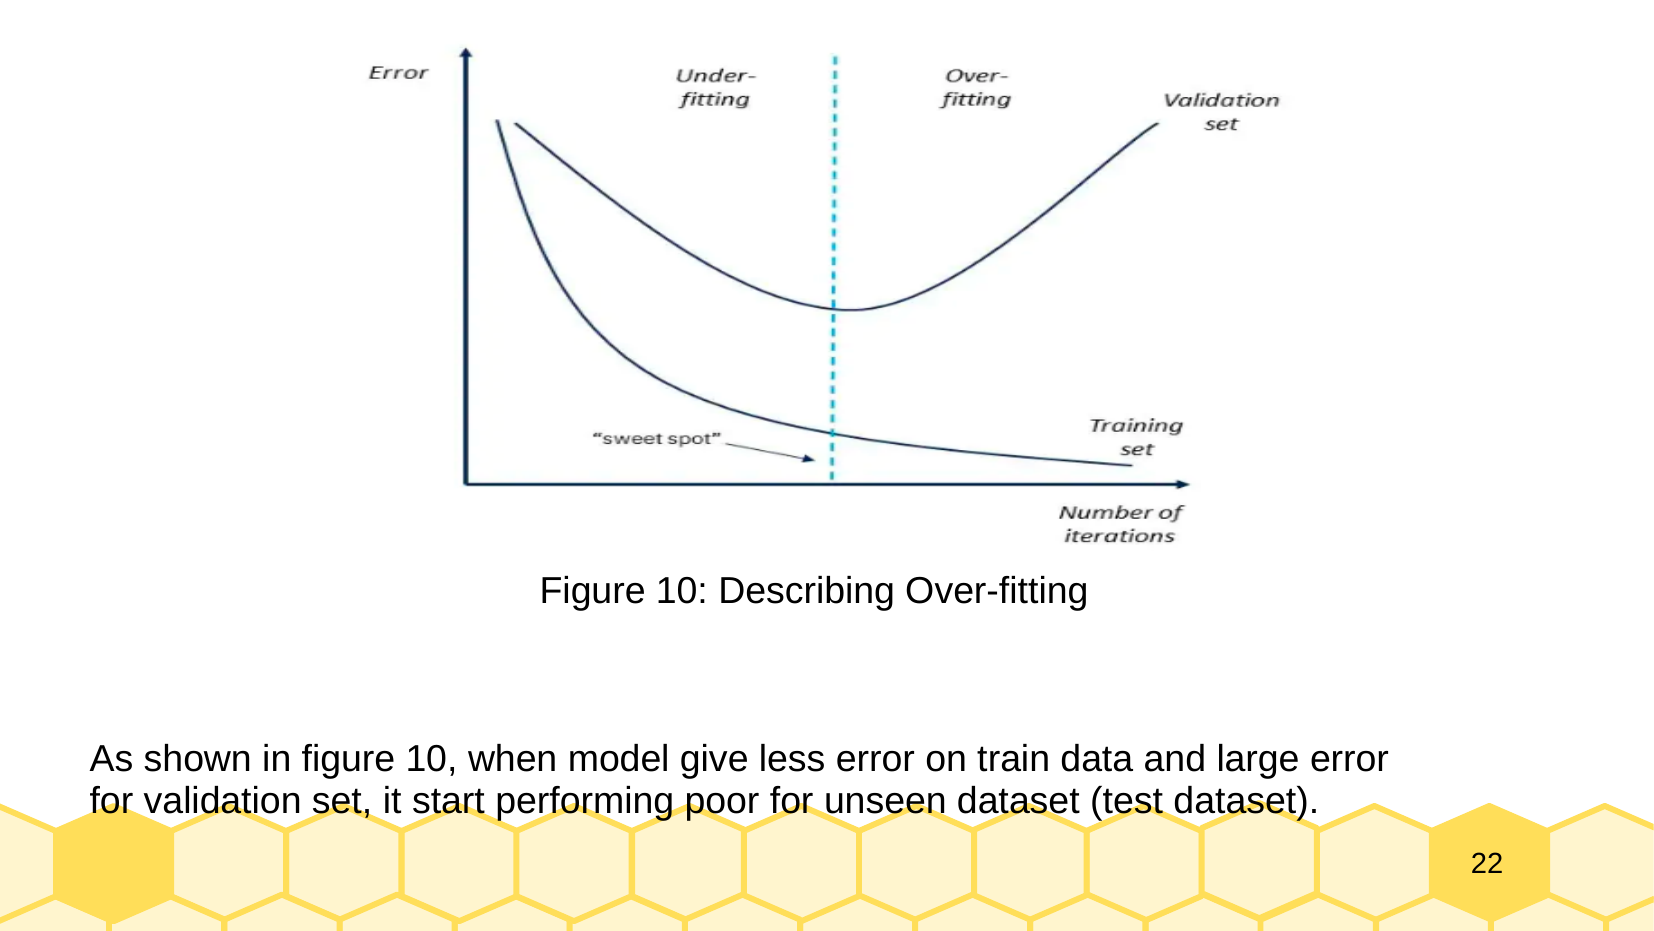

Figure 10: Describing Over-fitting
As shown in figure 10, when model give less error on train data and large error
for validation set, it start performing poor for unseen dataset (test dataset).